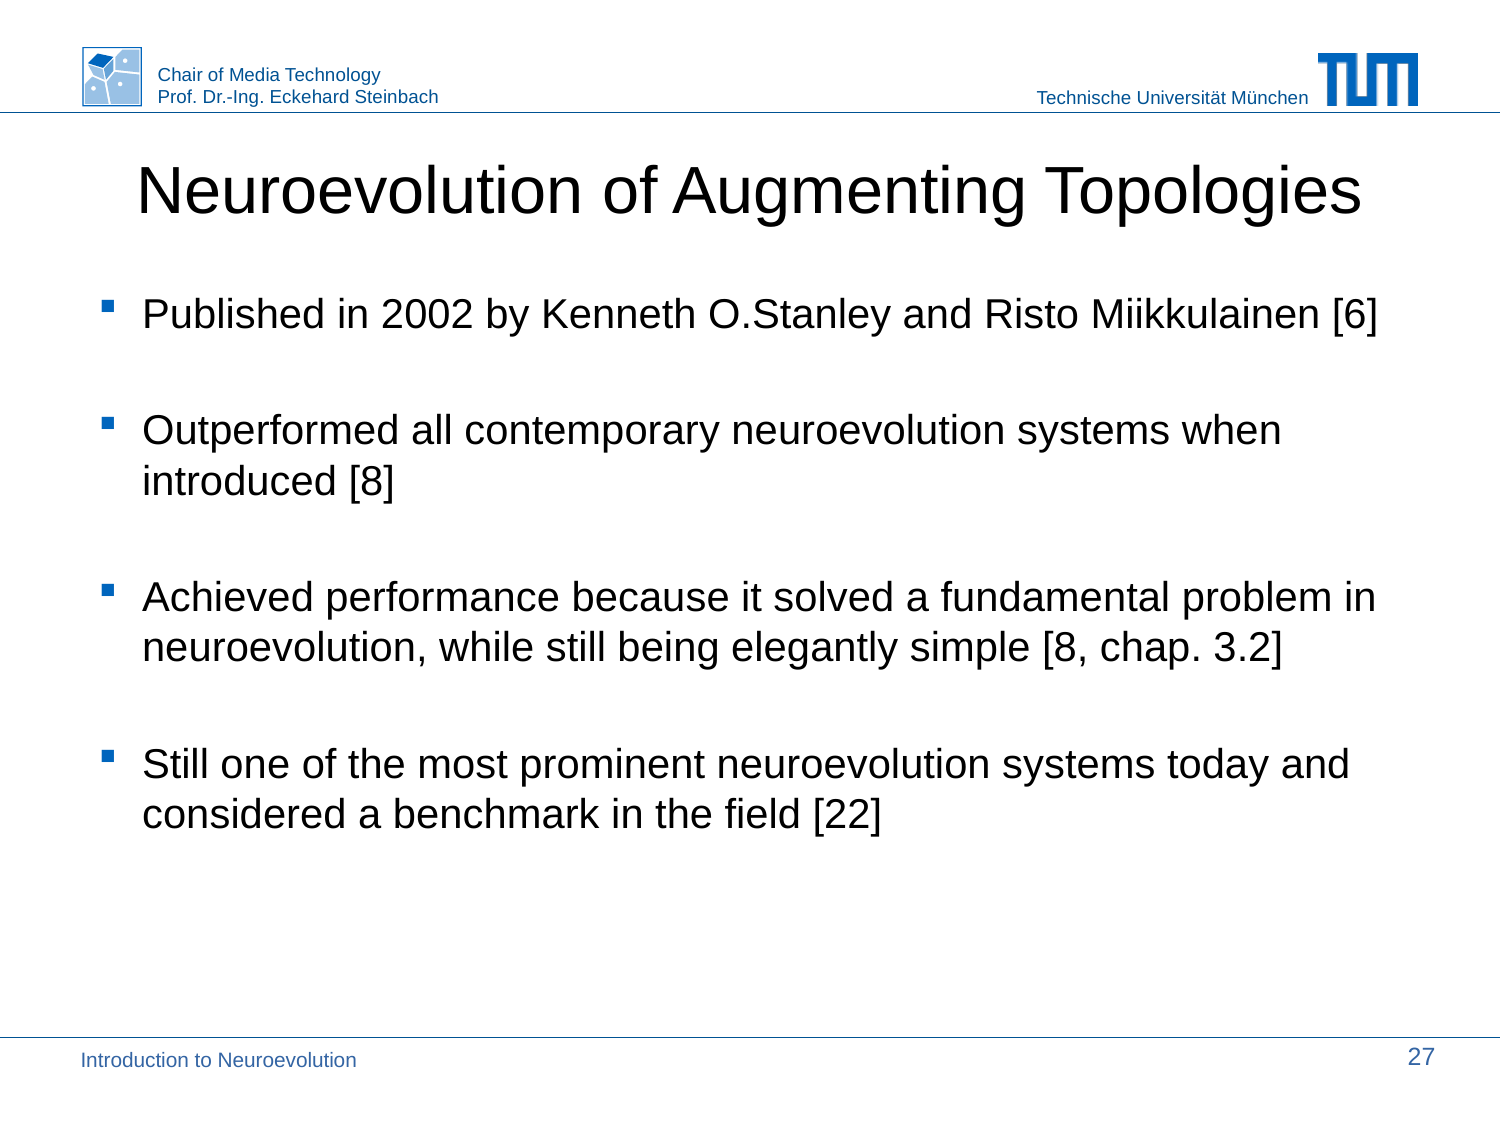

# Neuroevolution of Augmenting Topologies
Published in 2002 by Kenneth O.Stanley and Risto Miikkulainen [6]
Outperformed all contemporary neuroevolution systems when introduced [8]
Achieved performance because it solved a fundamental problem in neuroevolution, while still being elegantly simple [8, chap. 3.2]
Still one of the most prominent neuroevolution systems today and considered a benchmark in the field [22]
Introduction to Neuroevolution